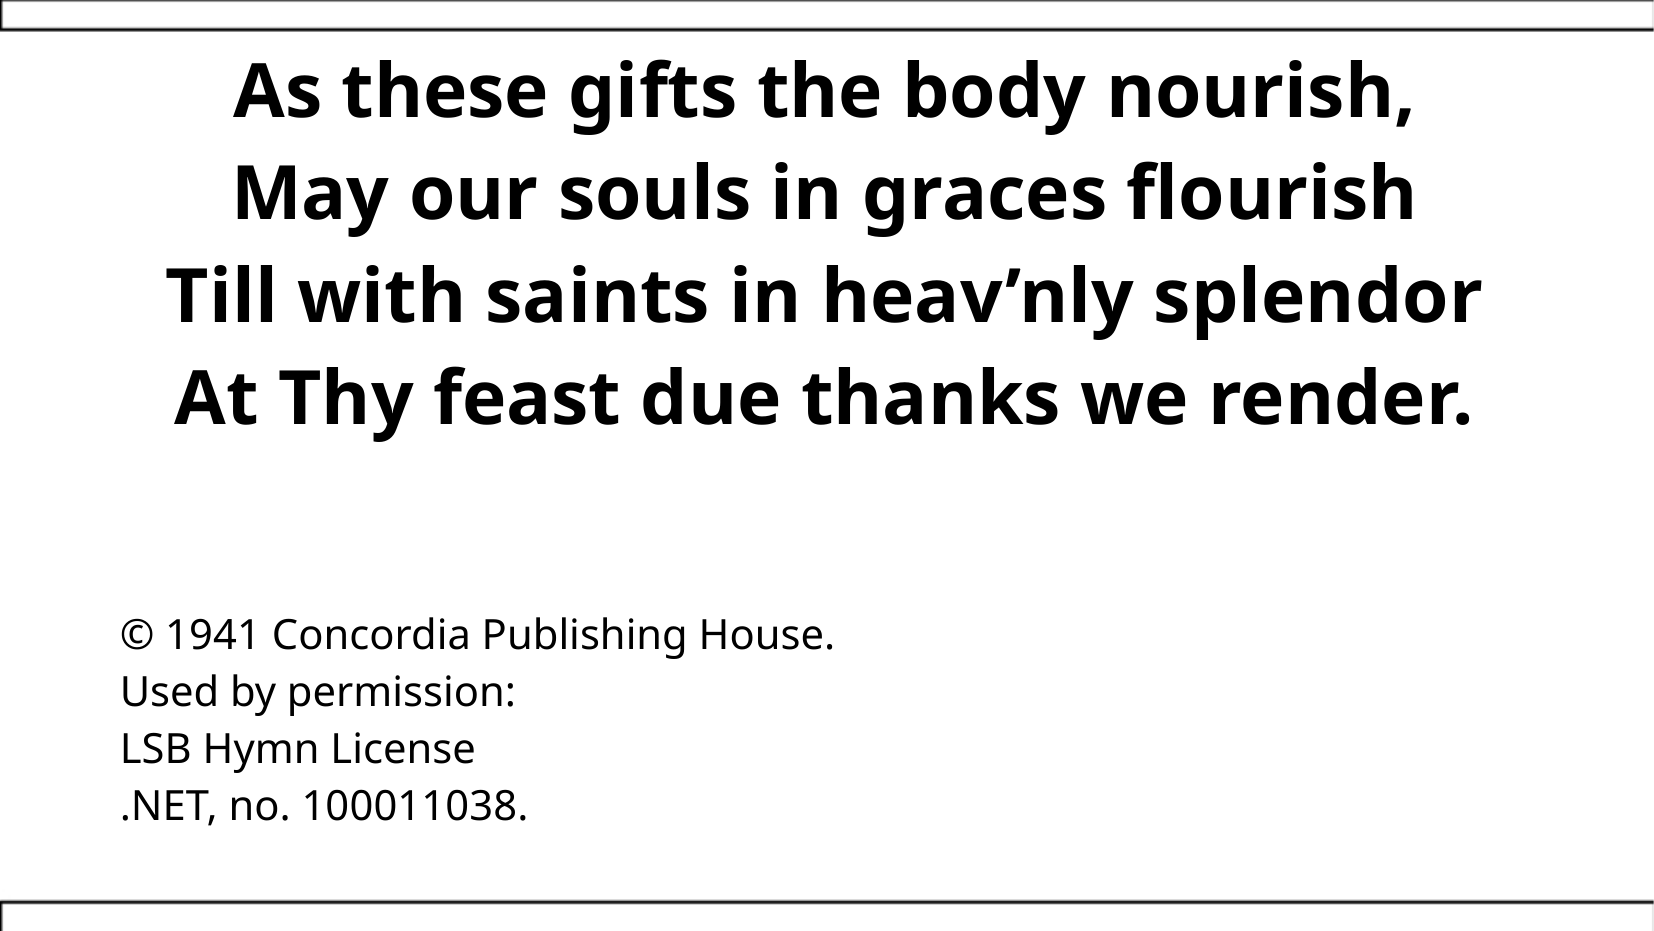

As these gifts the body nourish,
May our souls in graces flourish
Till with saints in heav’nly splendor
At Thy feast due thanks we render.
© 1941 Concordia Publishing House.
Used by permission:
LSB Hymn License
.NET, no. 100011038.